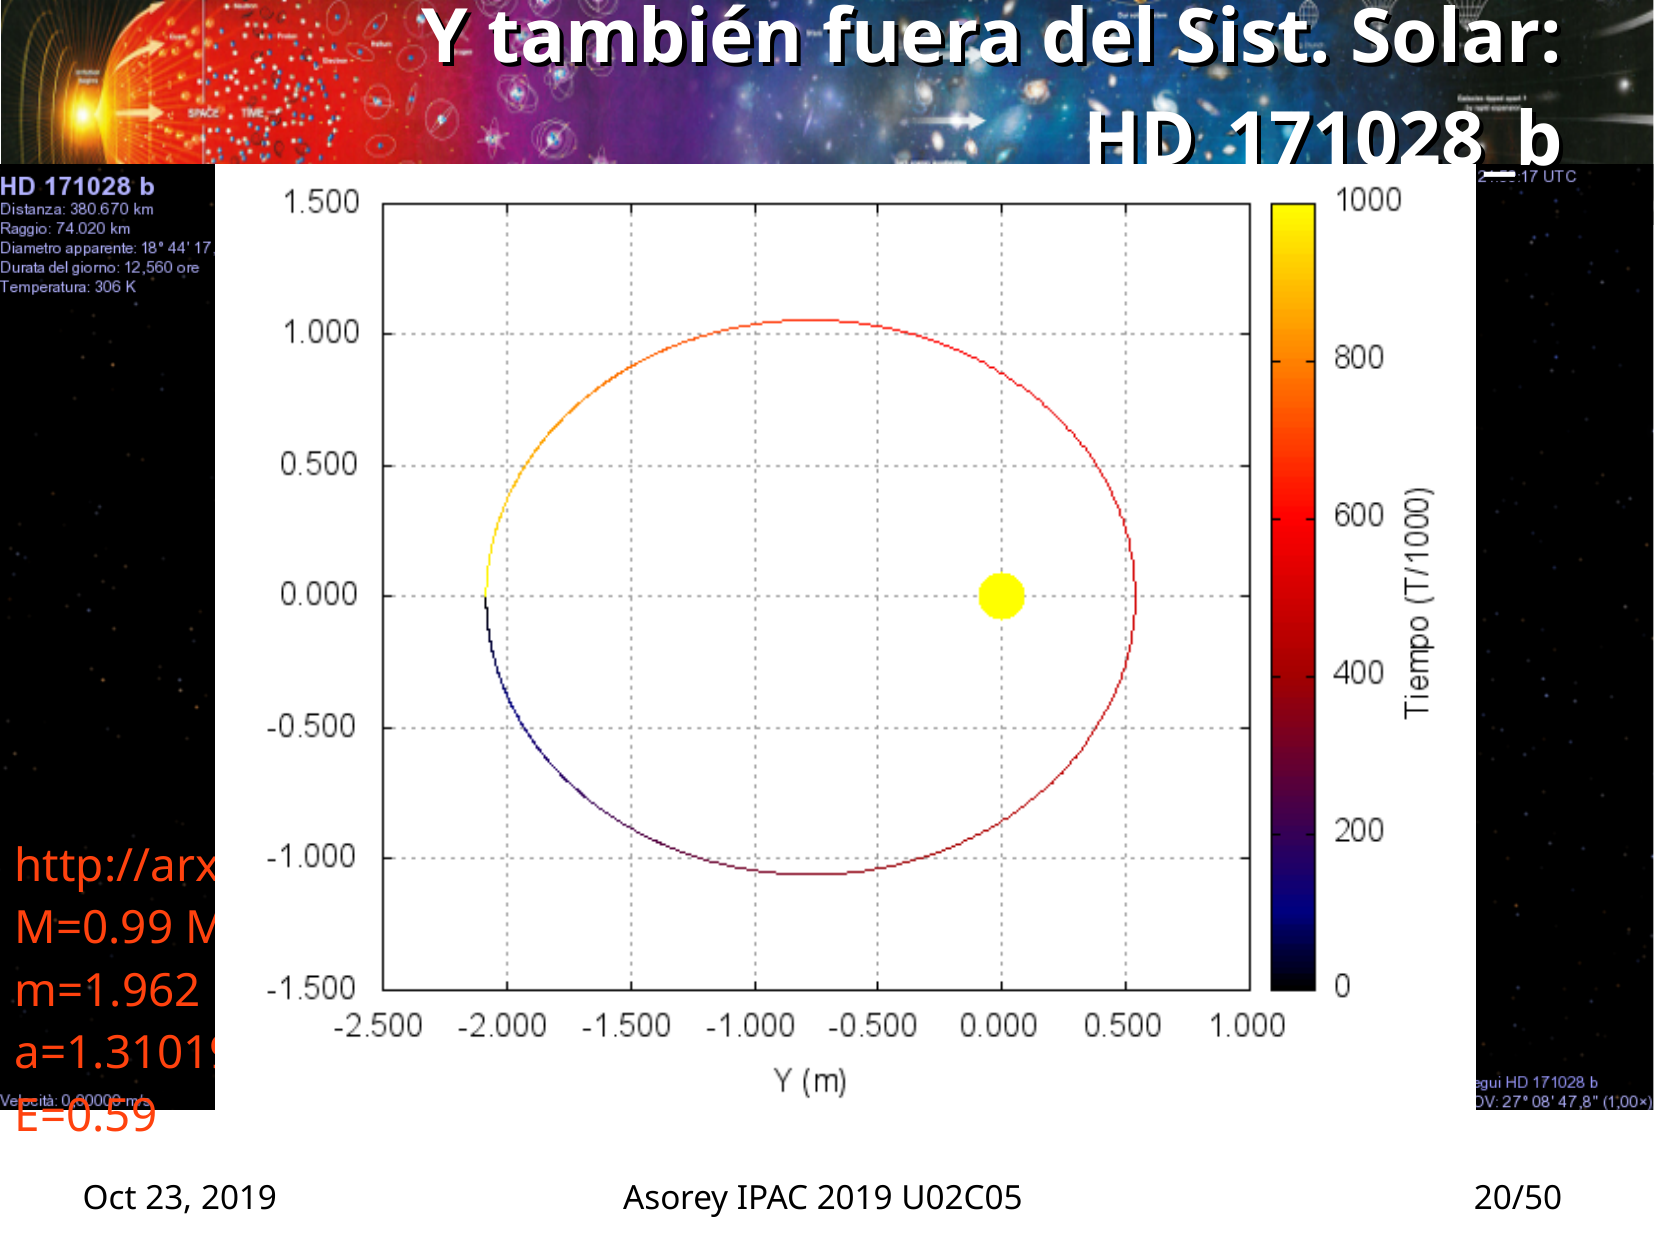

# Y también fuera del Sist. Solar: HD_171028_b
http://arxiv.org/abs/0708.0954
M=0.99 M_Sol
m=1.962 m_Jup
a=1.31019 UA
E=0.59
Oct 23, 2019
Asorey IPAC 2019 U02C05
20